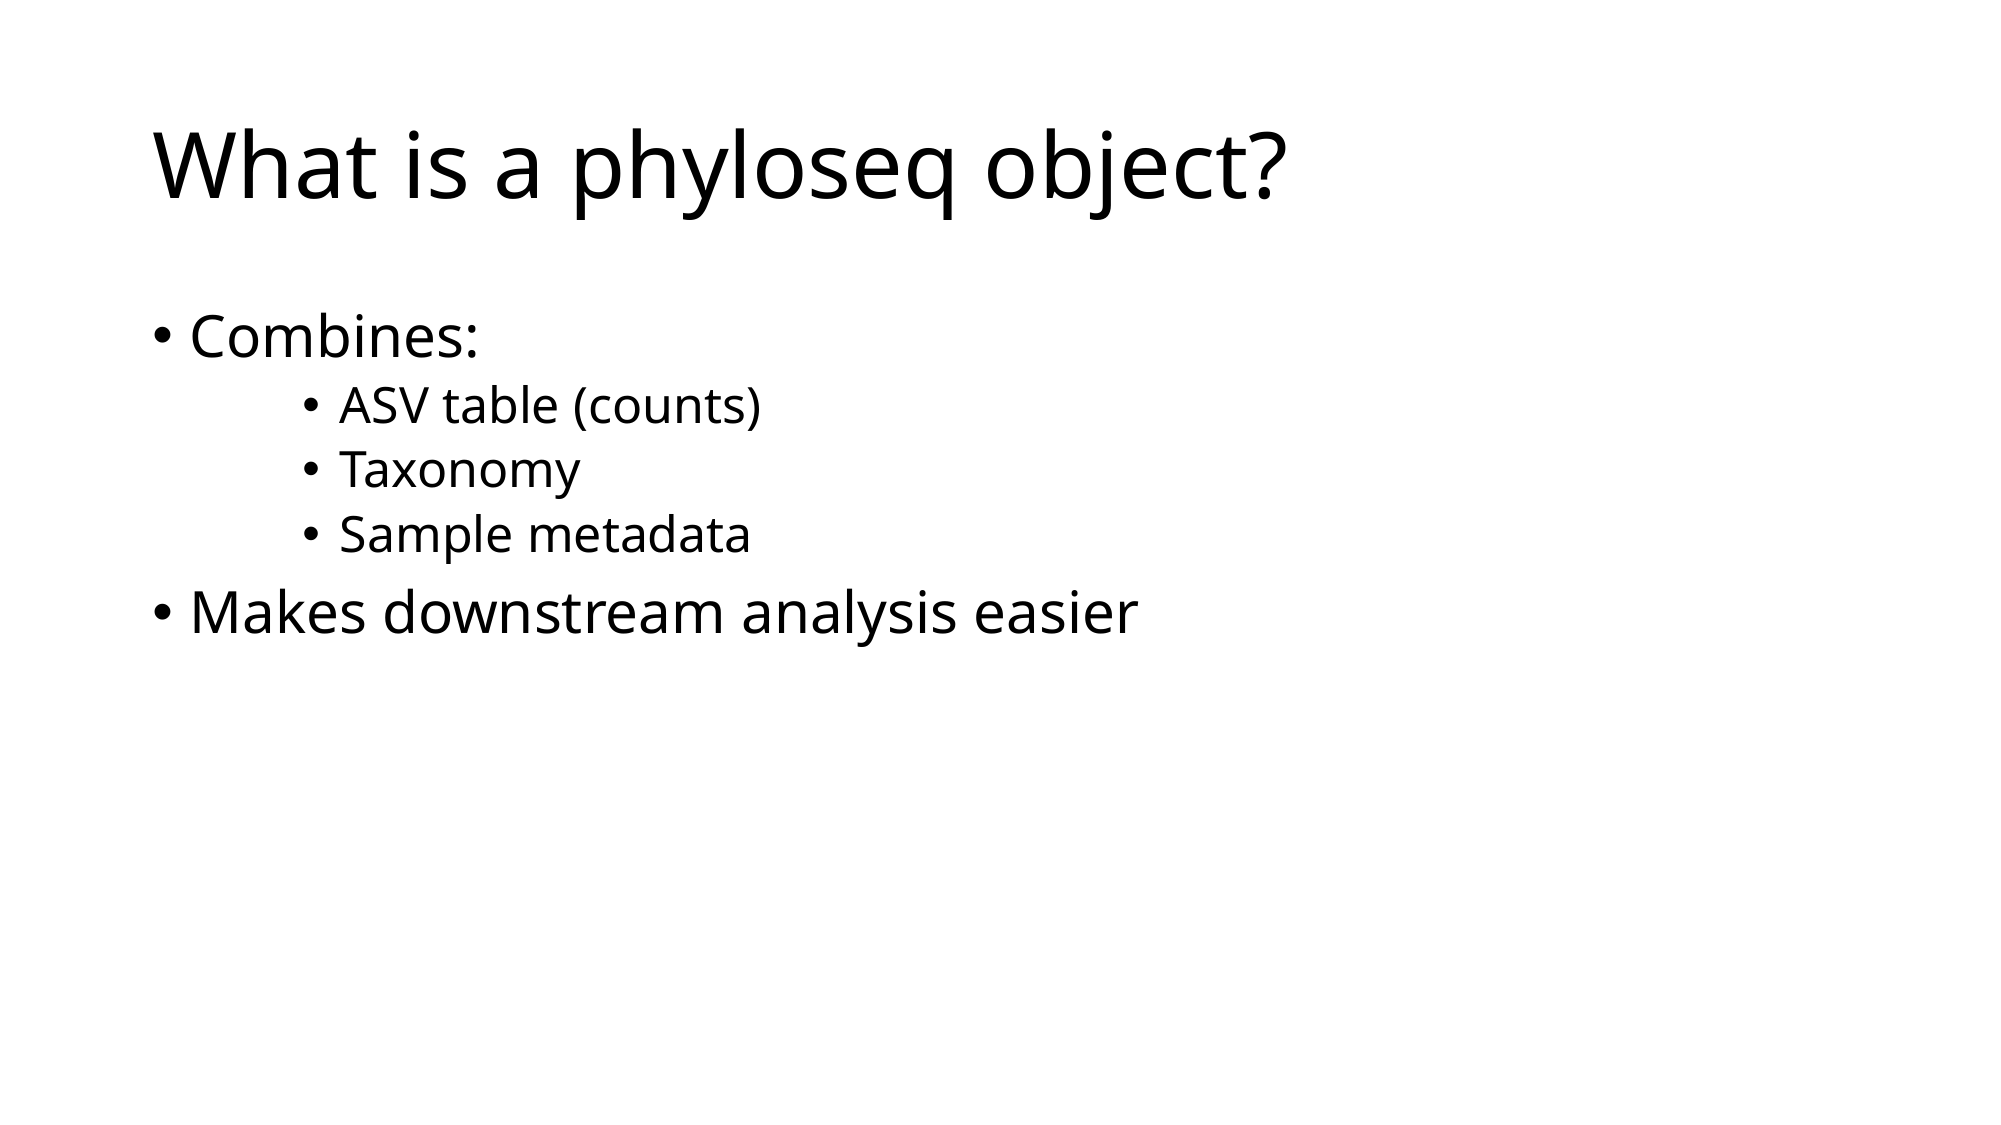

# What is a phyloseq object?
Combines:
ASV table (counts)
Taxonomy
Sample metadata
Makes downstream analysis easier